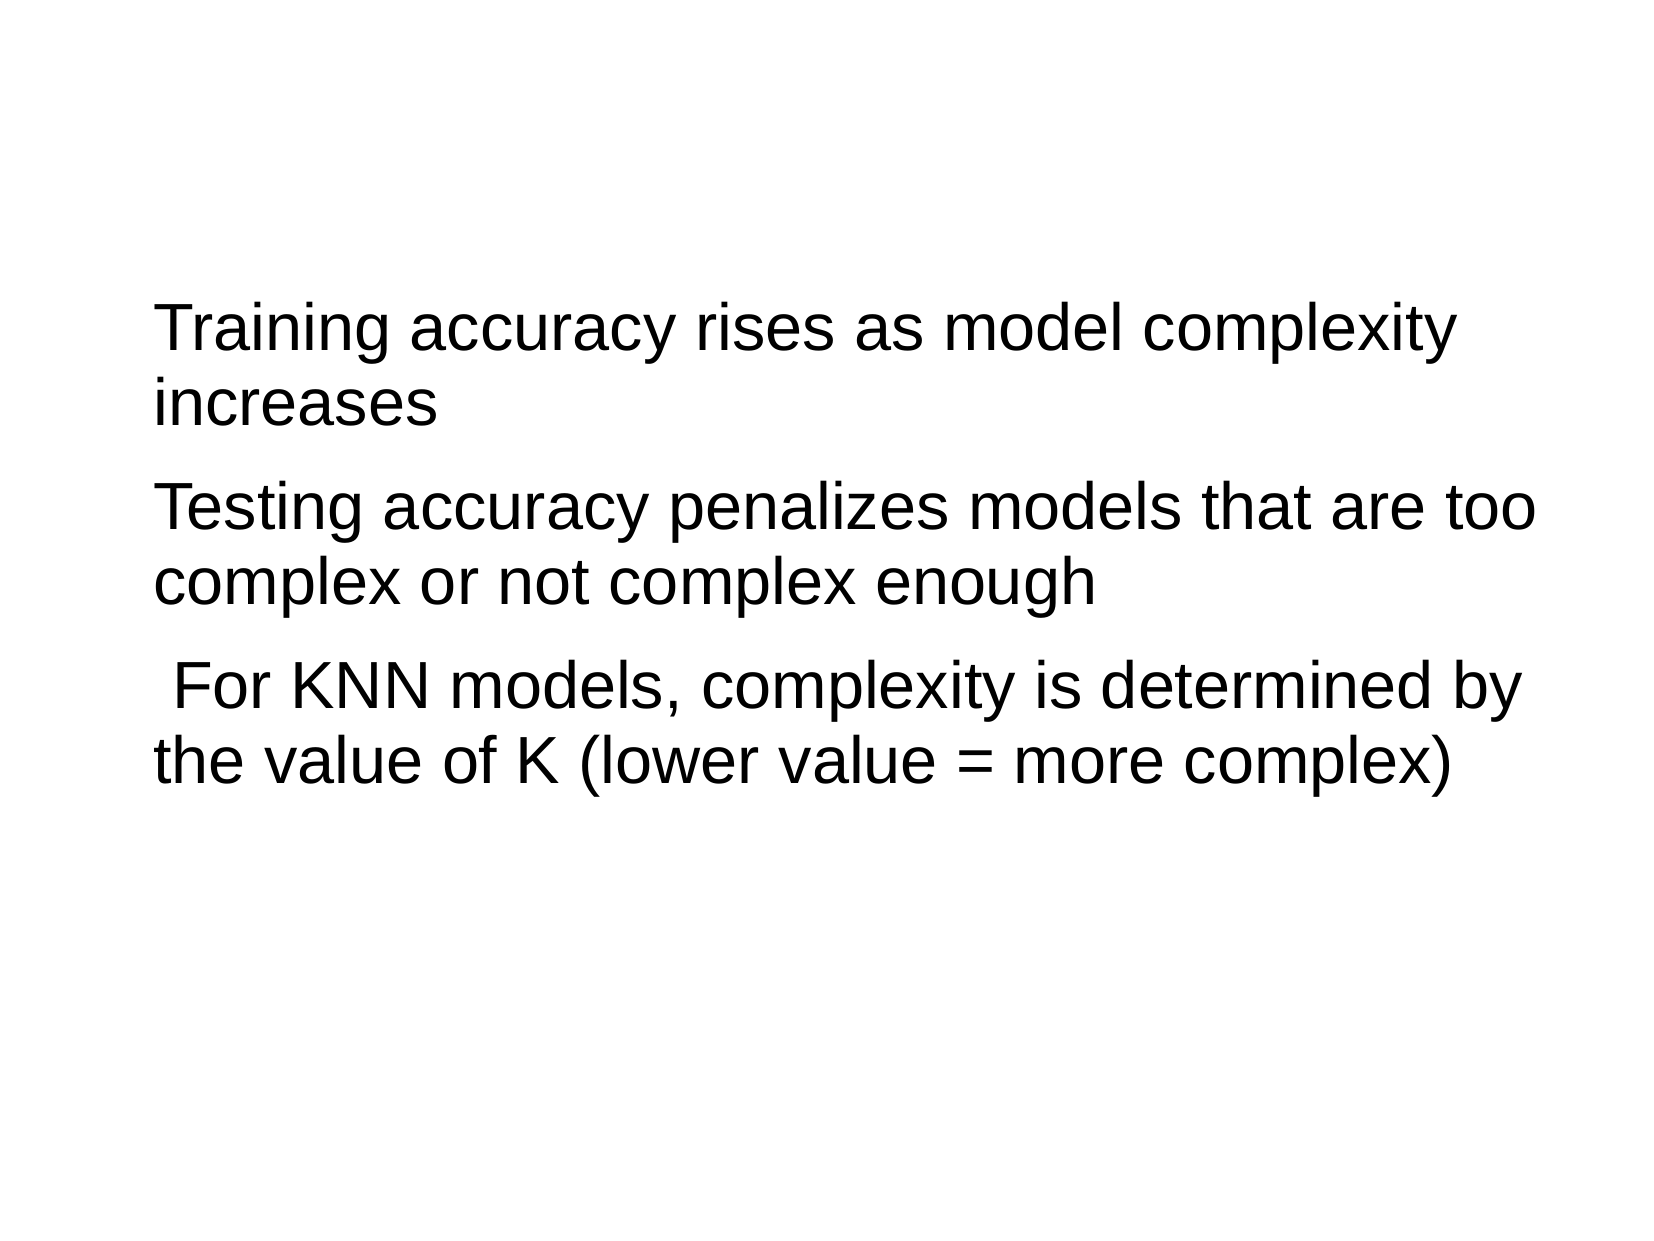

#
Training accuracy rises as model complexity increases
Testing accuracy penalizes models that are too complex or not complex enough
 For KNN models, complexity is determined by the value of K (lower value = more complex)